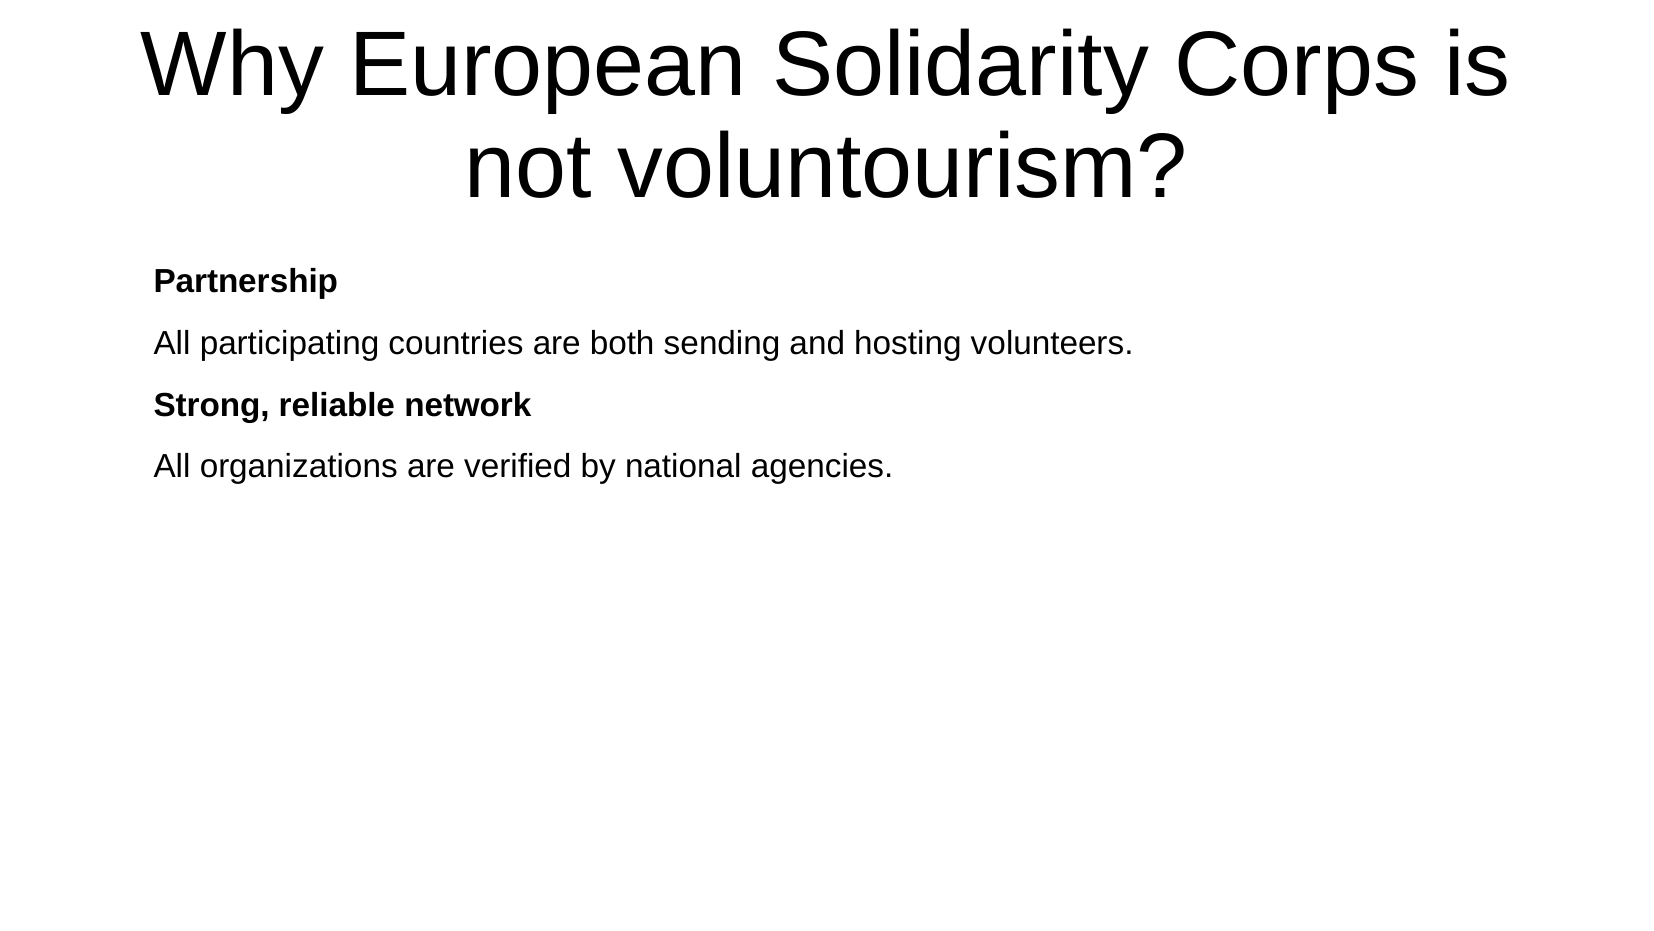

# Why European Solidarity Corps is not voluntourism?
Partnership
All participating countries are both sending and hosting volunteers.
Strong, reliable network
All organizations are verified by national agencies.